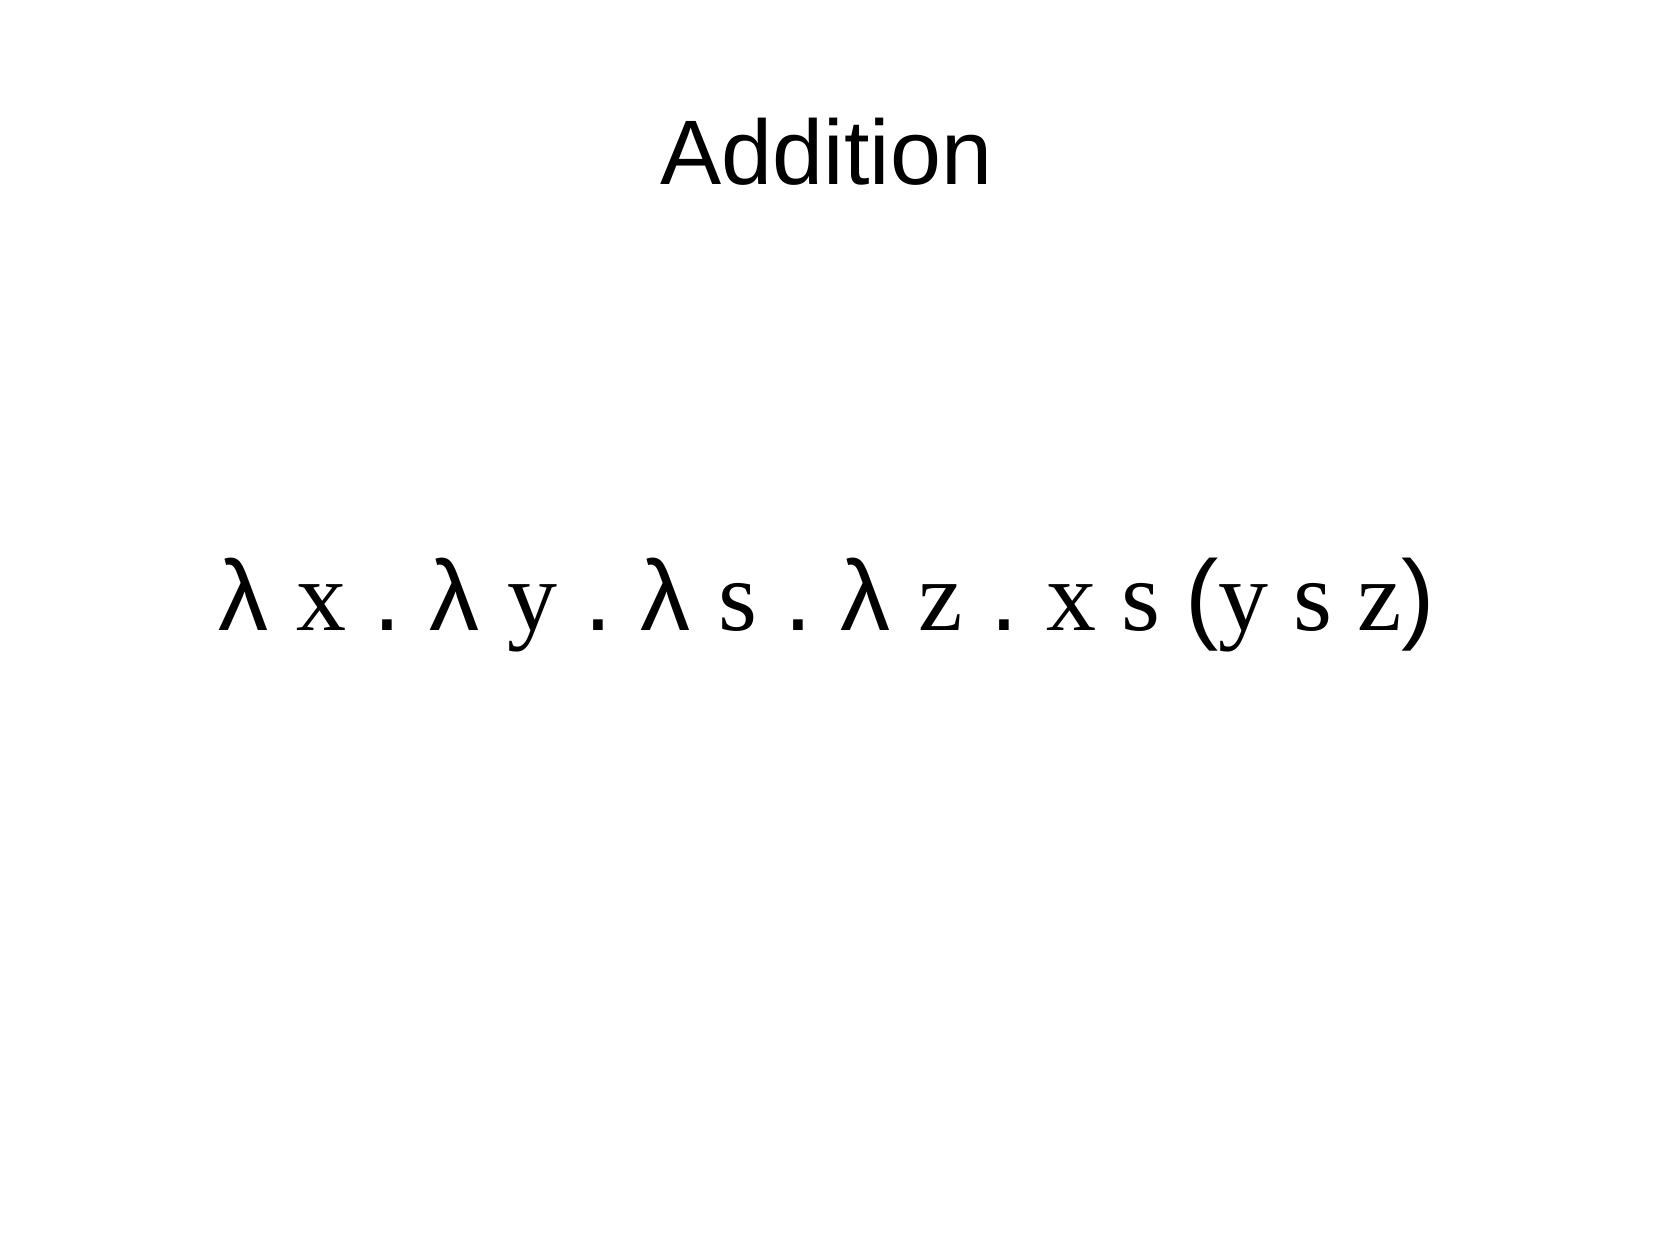

# Addition
λ x . λ y . λ s . λ z . x s (y s z)